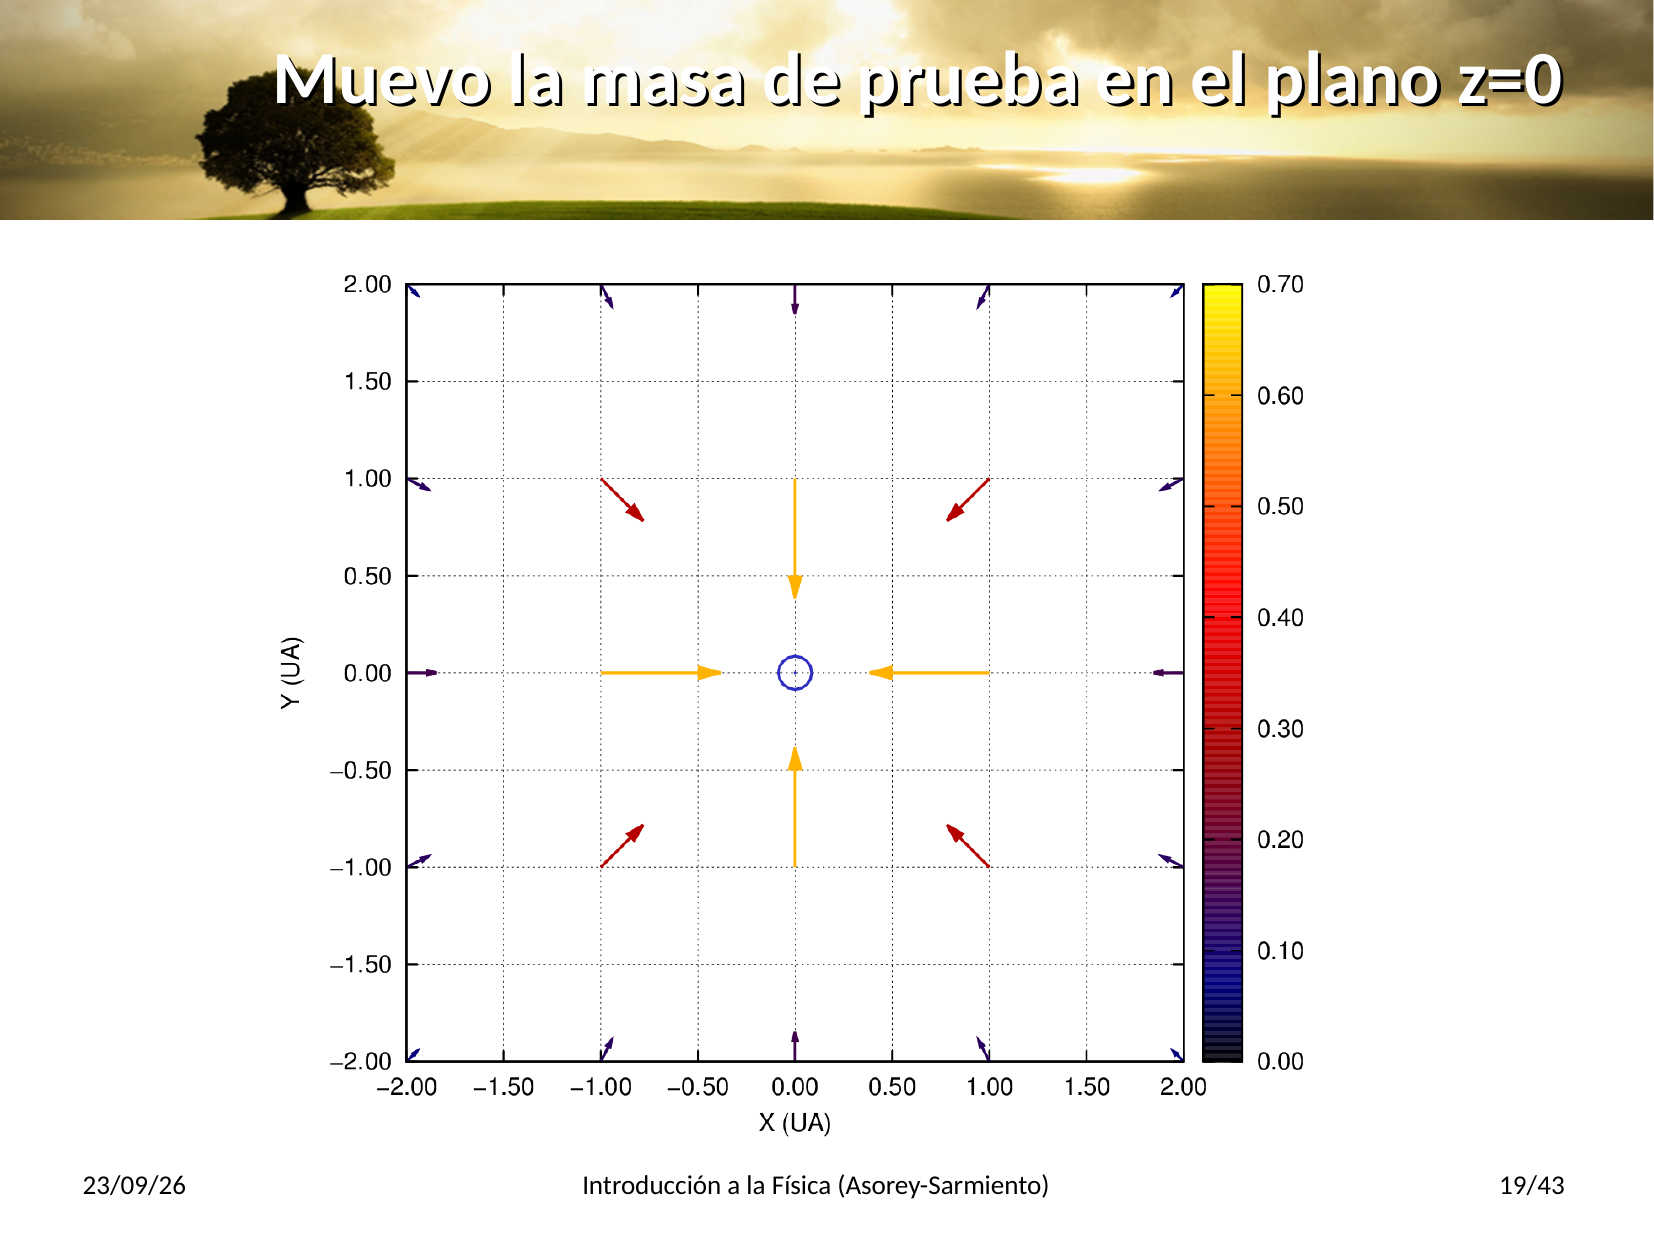

# Muevo la masa de prueba en el plano z=0
Introducción a la Física (Asorey-Sarmiento)
19